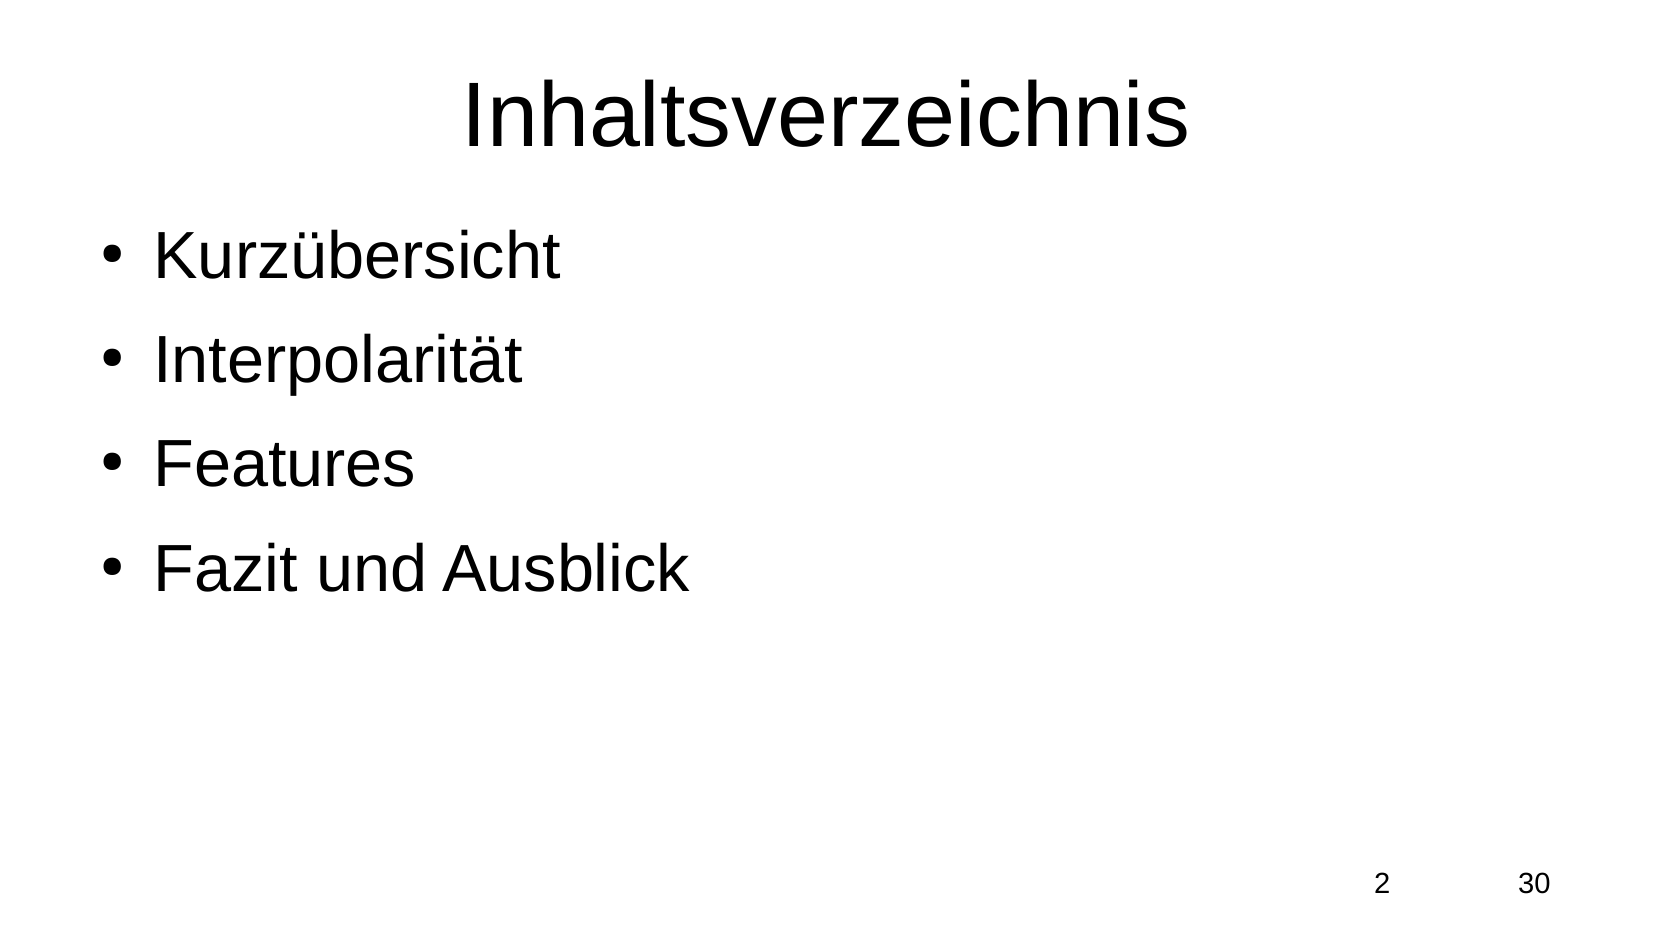

# Inhaltsverzeichnis
Kurzübersicht
Interpolarität
Features
Fazit und Ausblick